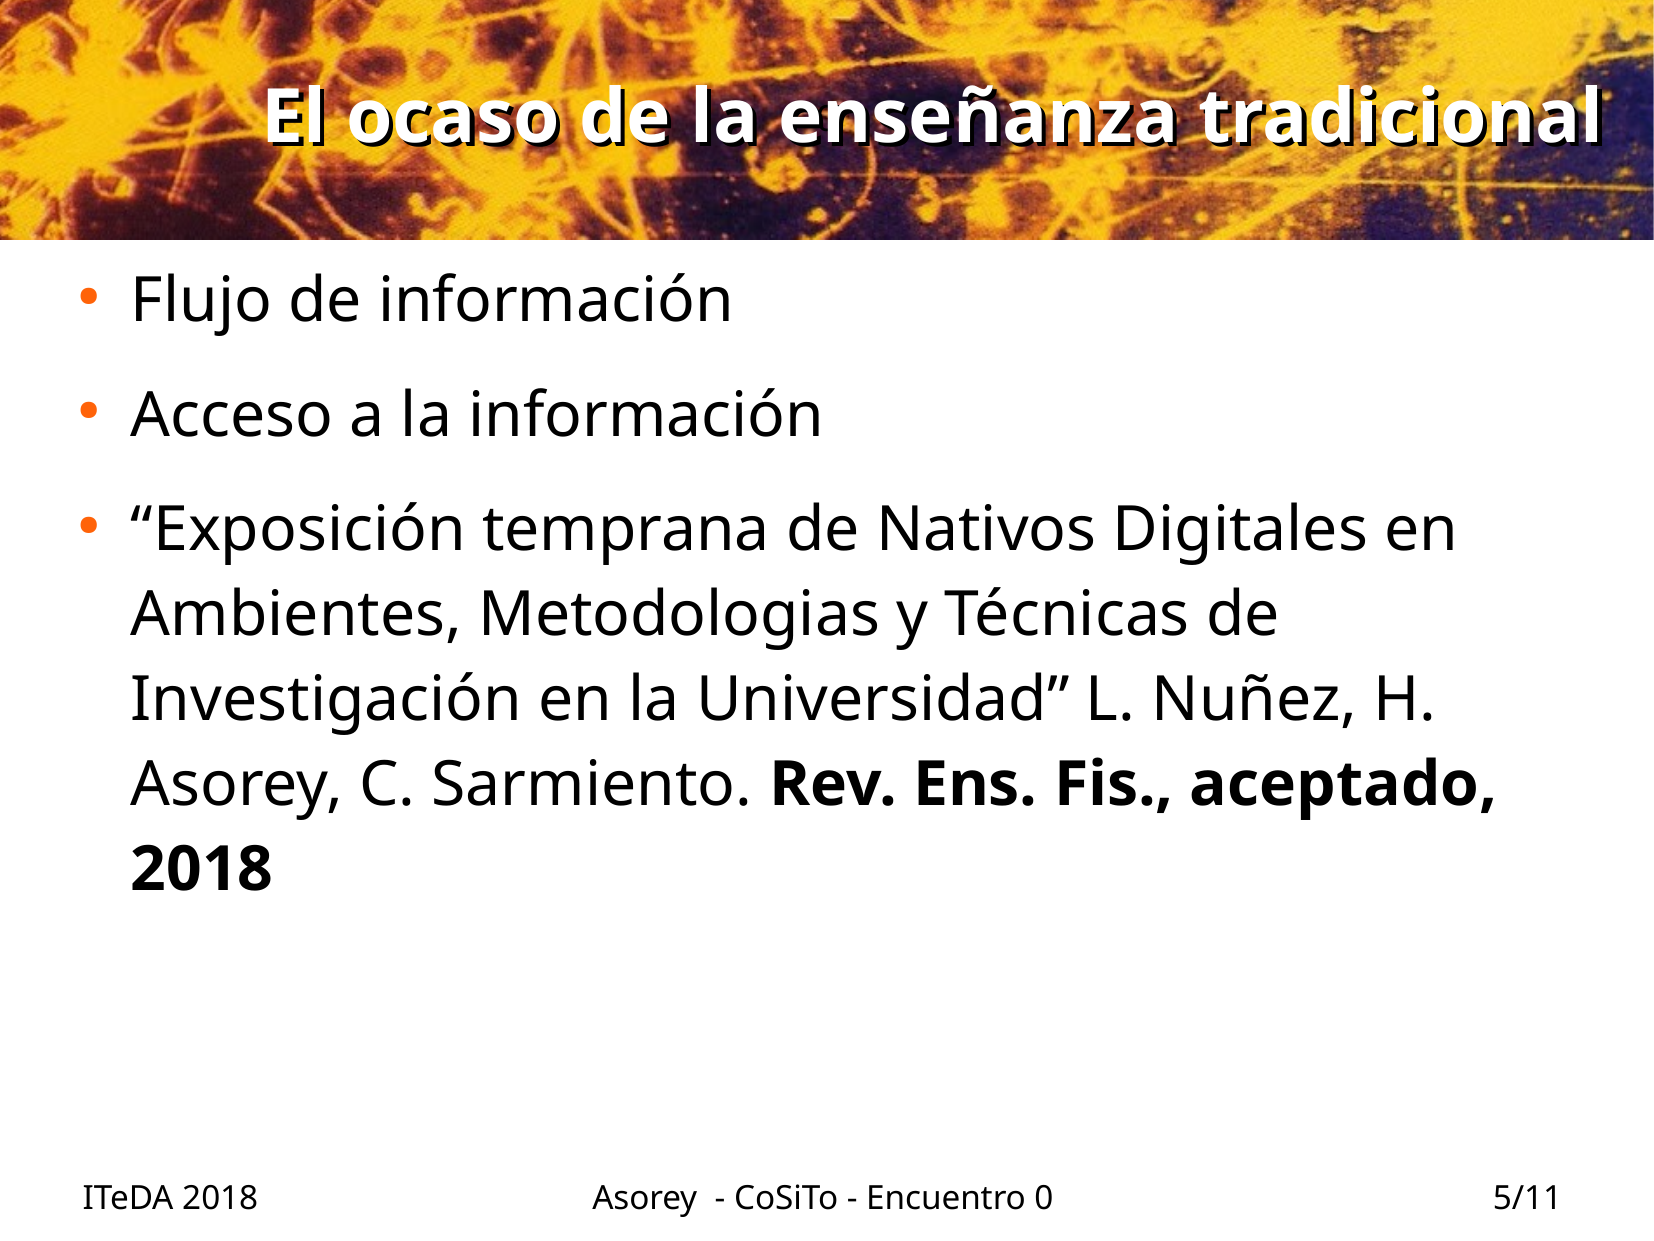

# El ocaso de la enseñanza tradicional
Flujo de información
Acceso a la información
“Exposición temprana de Nativos Digitales en Ambientes, Metodologias y Técnicas de Investigación en la Universidad” L. Nuñez, H. Asorey, C. Sarmiento. Rev. Ens. Fis., aceptado, 2018
ITeDA 2018
Asorey - CoSiTo - Encuentro 0
5